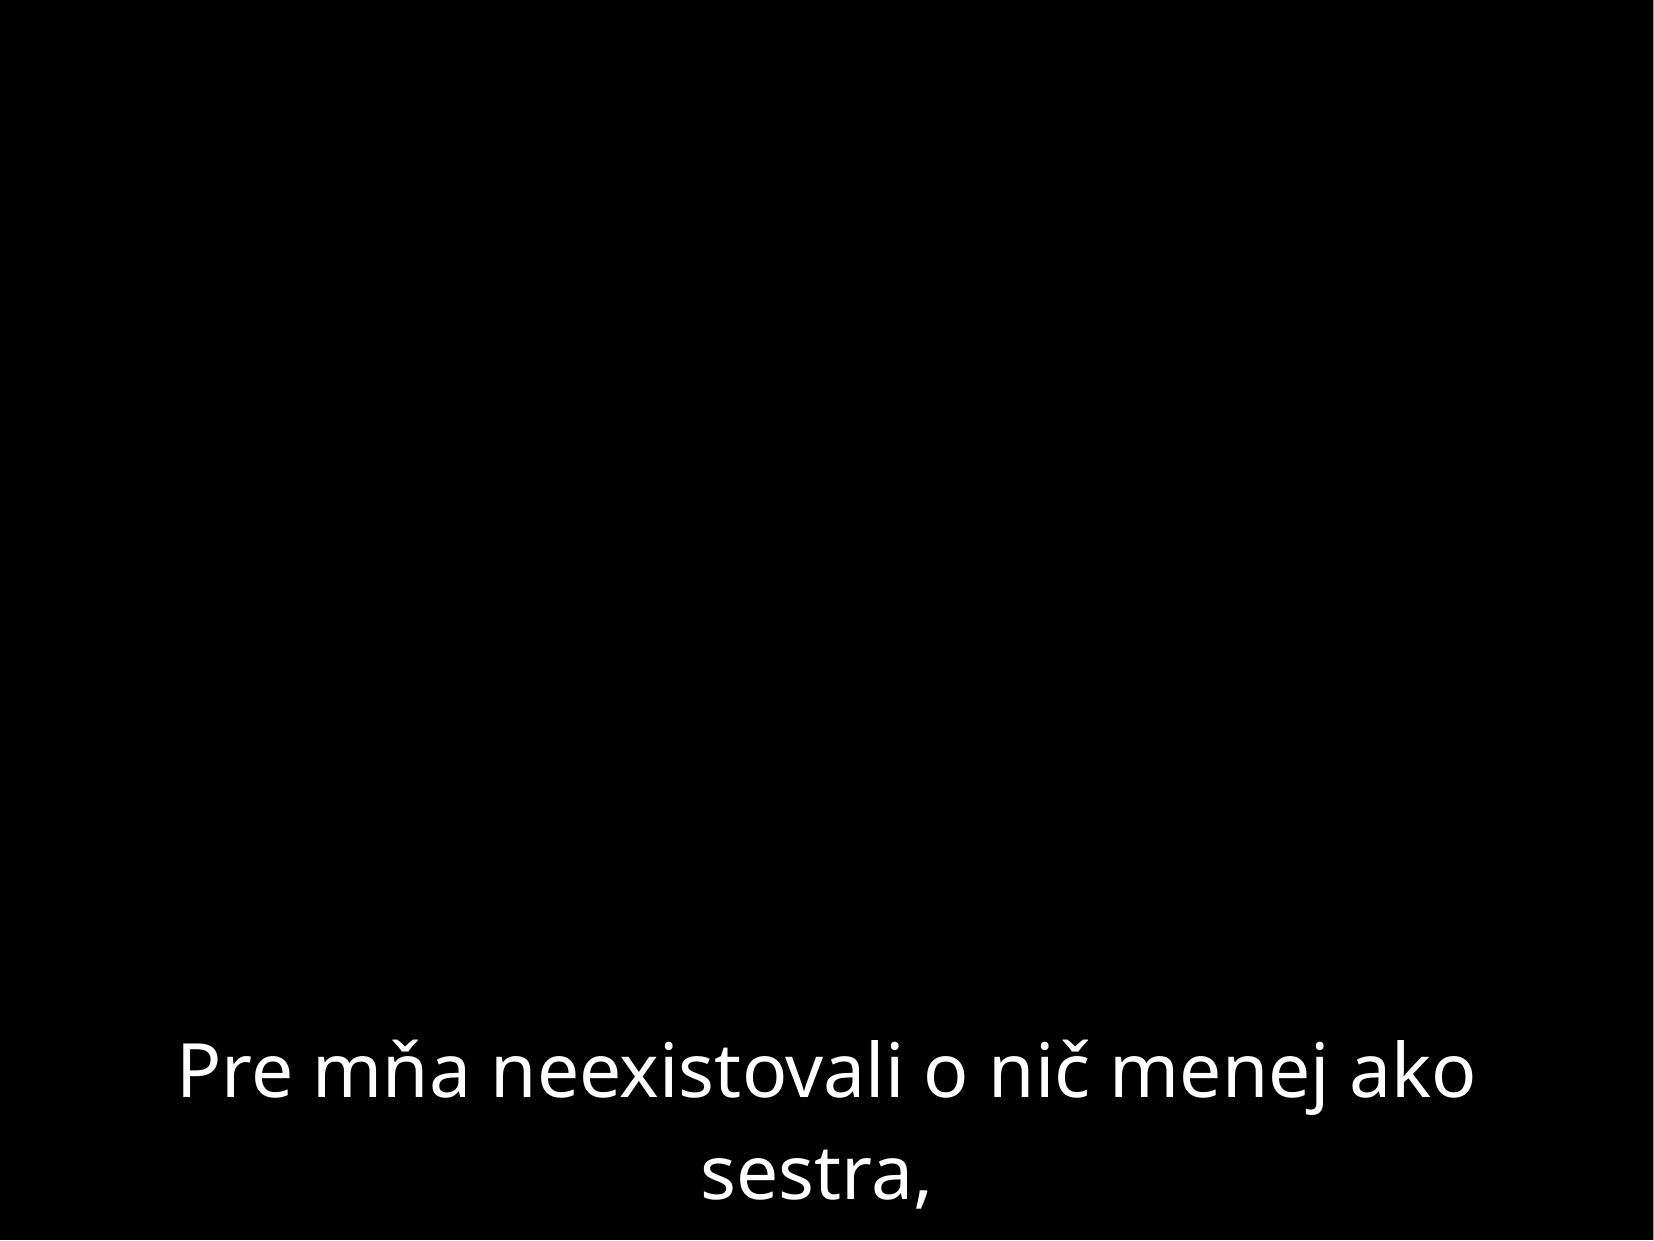

# Pre mňa neexistovali o nič menej ako sestra,